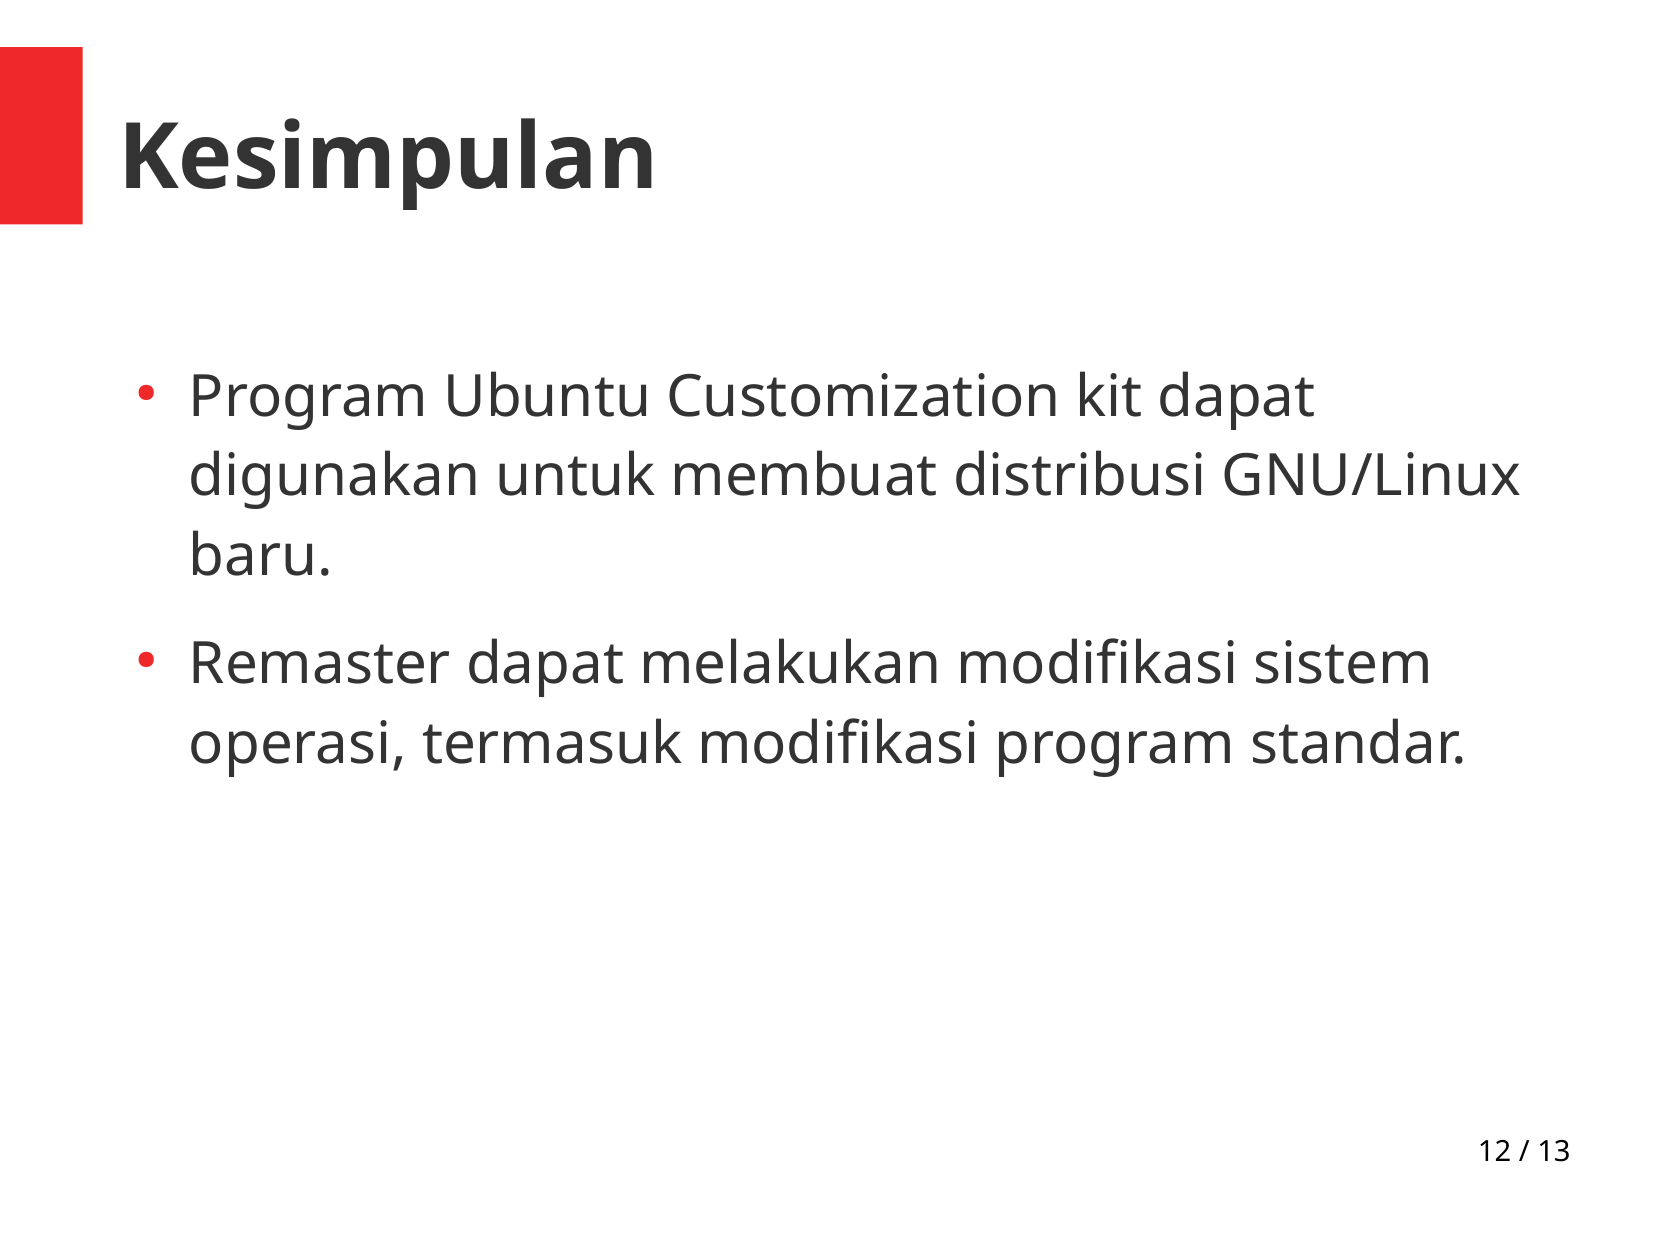

# Kesimpulan
Program Ubuntu Customization kit dapat digunakan untuk membuat distribusi GNU/Linux baru.
Remaster dapat melakukan modifikasi sistem operasi, termasuk modifikasi program standar.
12